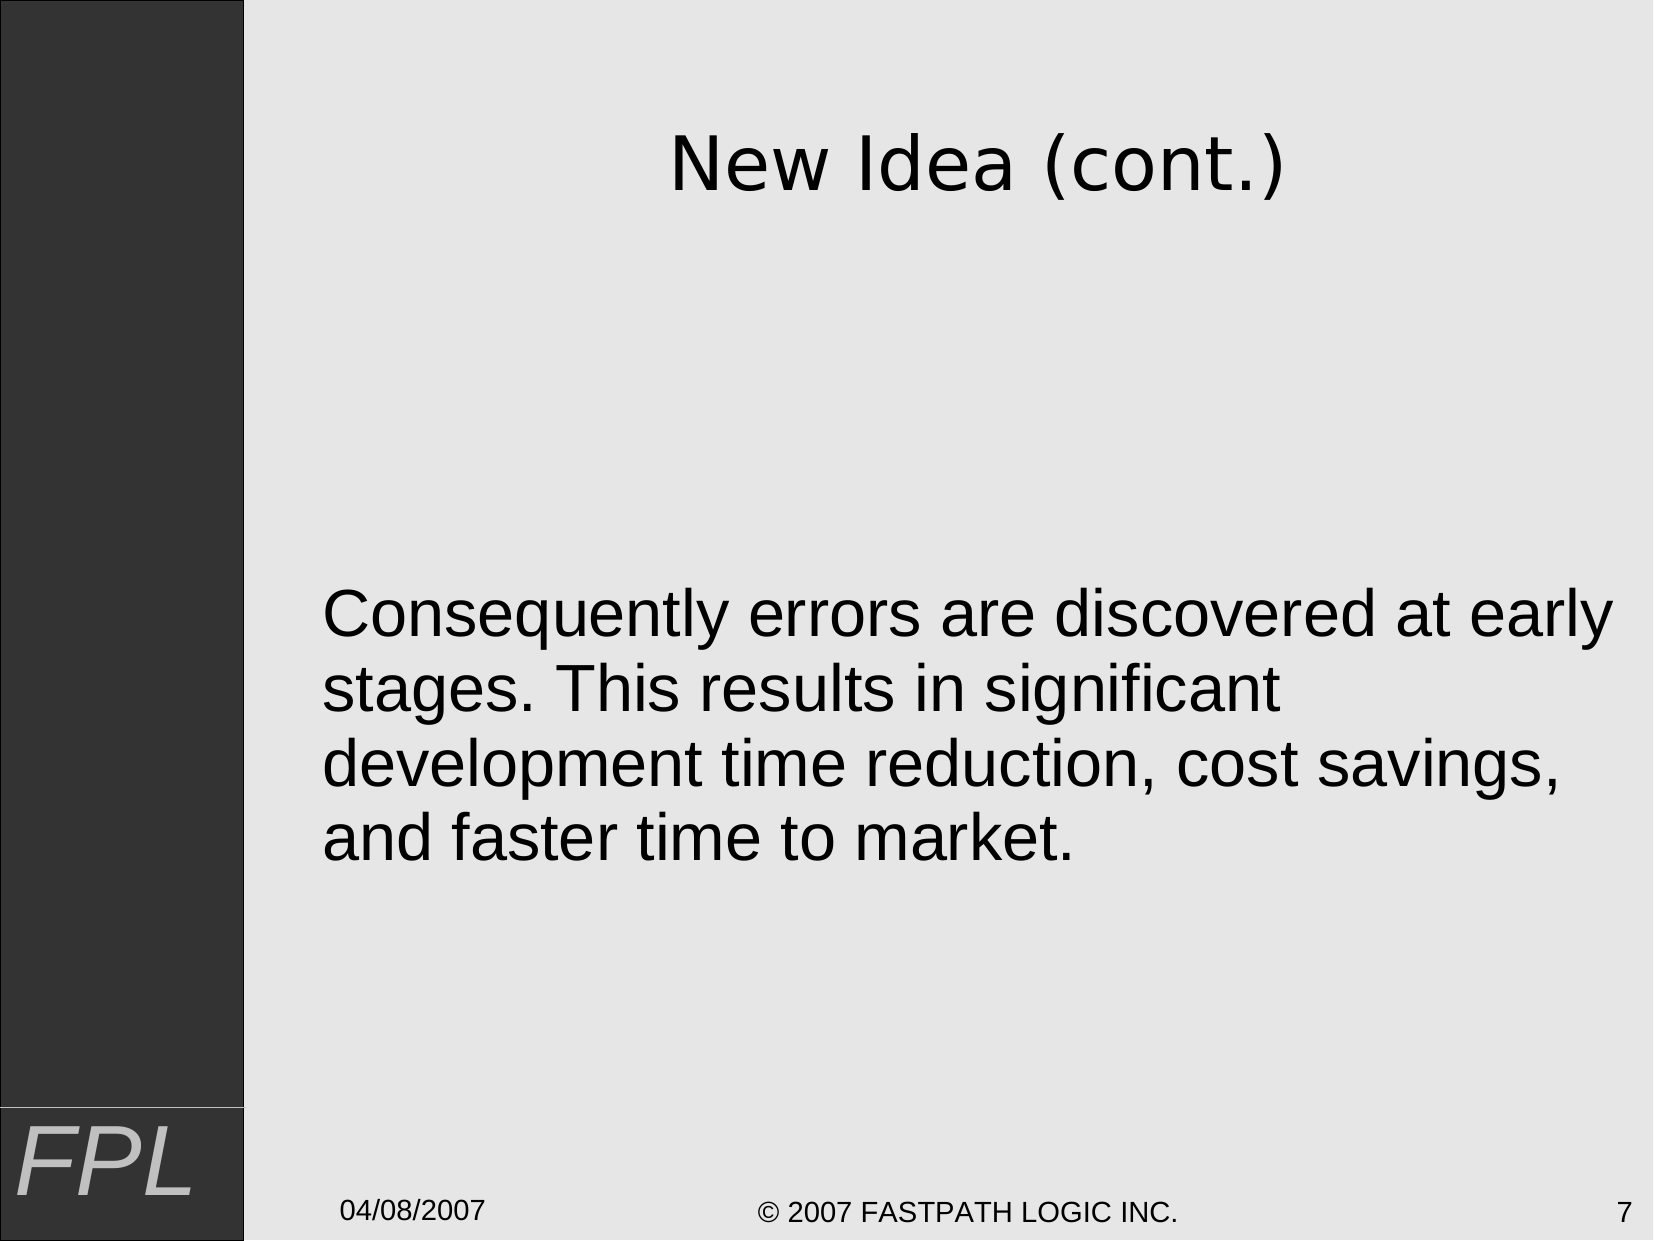

# New Idea (cont.)
Consequently errors are discovered at early stages. This results in significant development time reduction, cost savings, and faster time to market.
04/08/2007
7
© 2007 FASTPATH LOGIC INC.